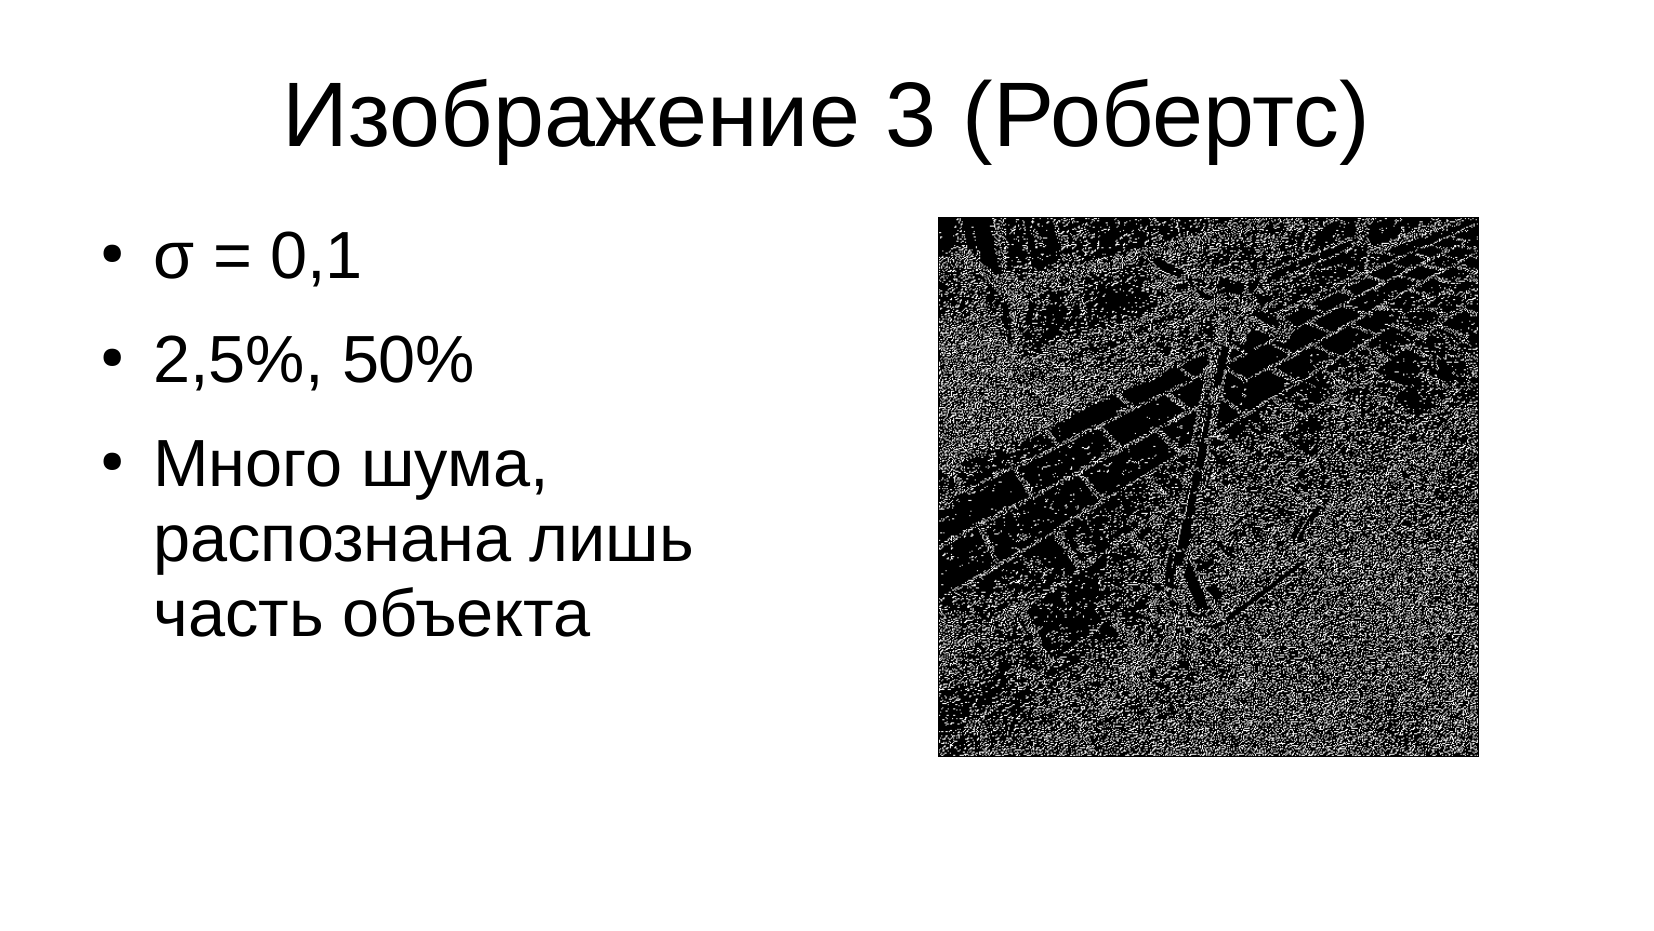

# Изображение 3 (Робертс)
σ = 0,1
2,5%, 50%
Много шума, распознана лишь часть объекта